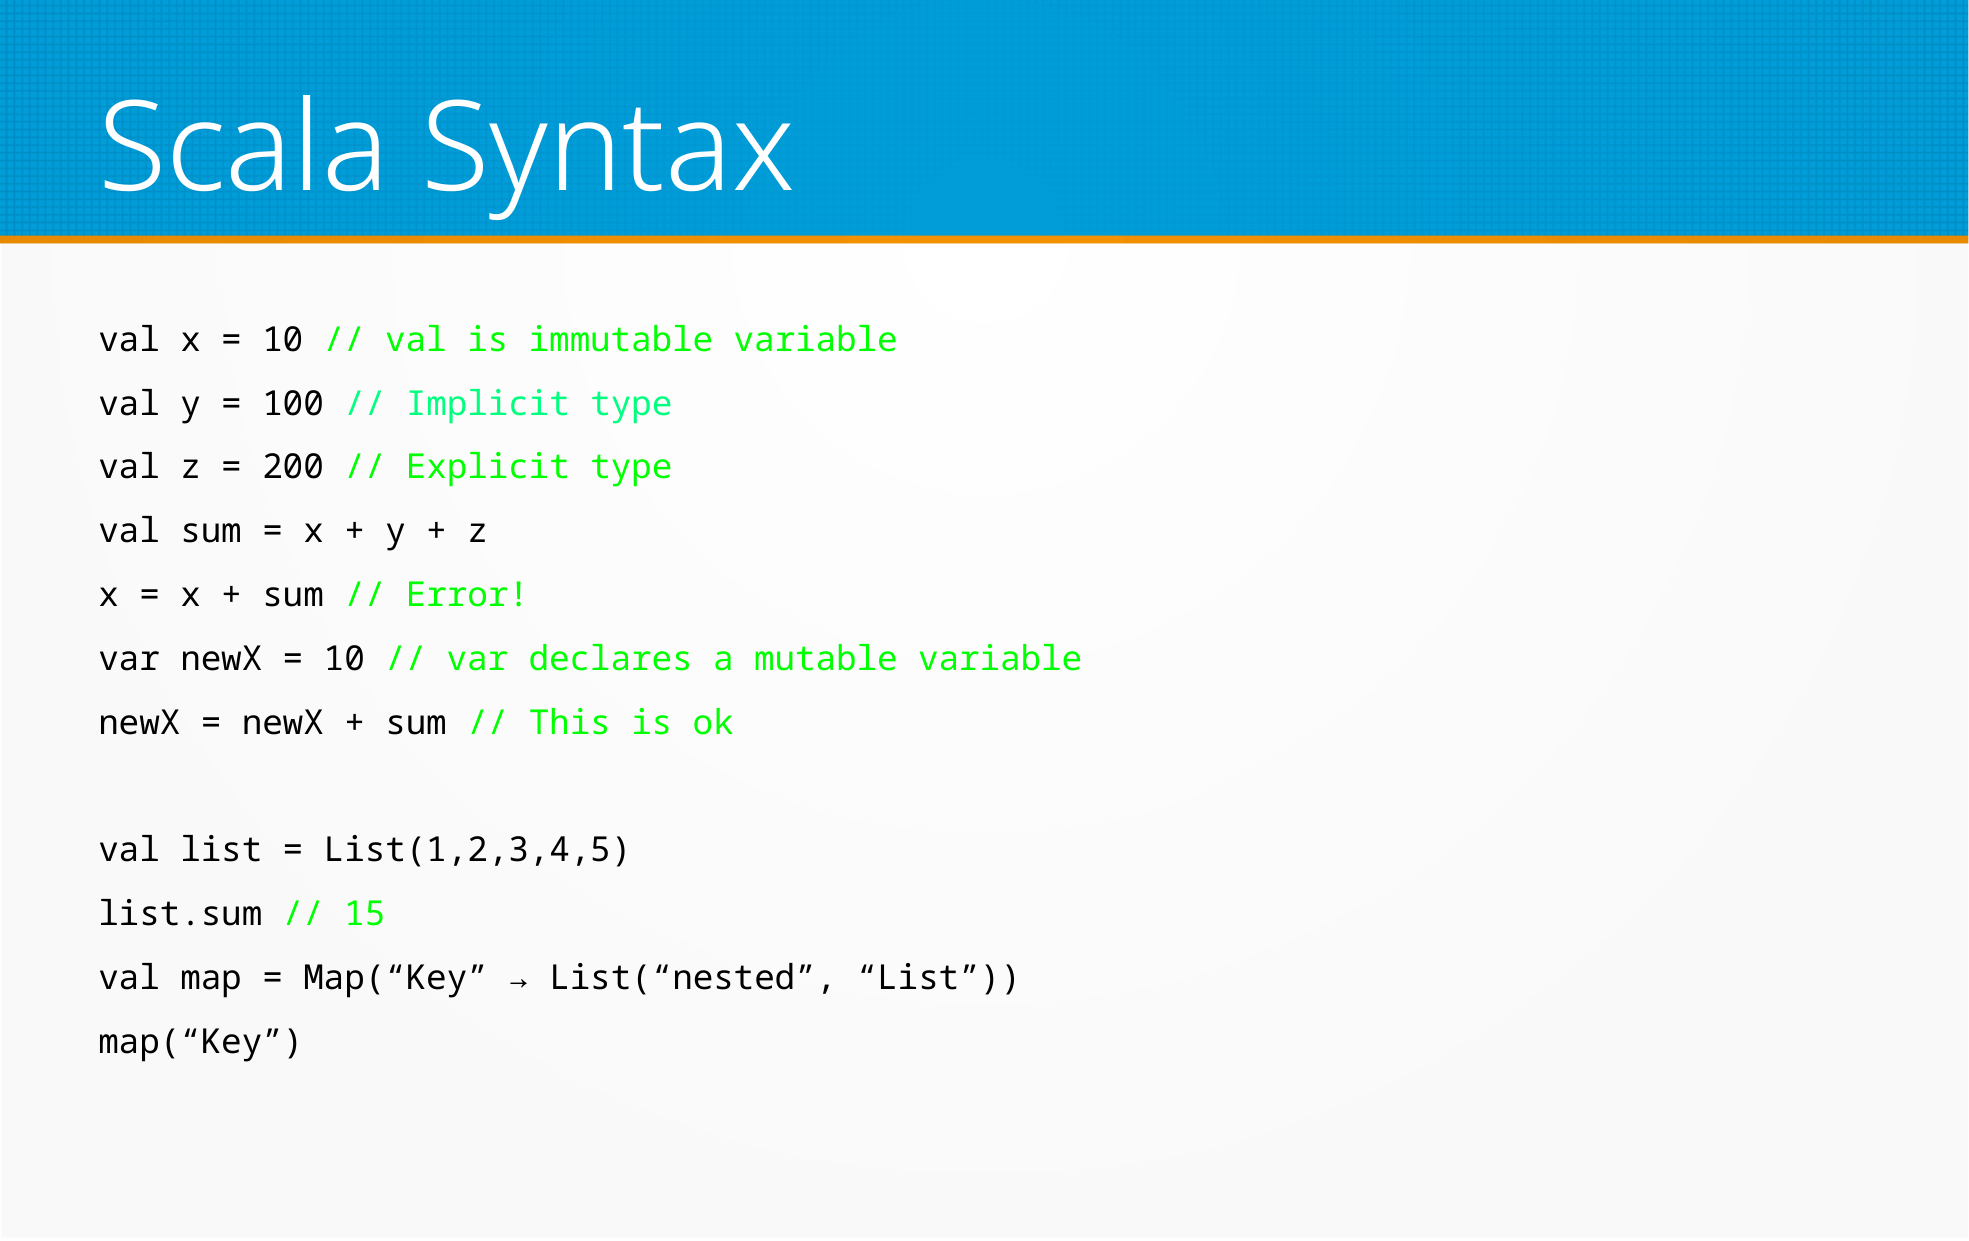

# Scala Syntax
val x = 10 // val is immutable variable
val y = 100 // Implicit type
val z = 200 // Explicit type
val sum = x + y + z
x = x + sum // Error!
var newX = 10 // var declares a mutable variable
newX = newX + sum // This is ok
val list = List(1,2,3,4,5)
list.sum // 15
val map = Map(“Key” → List(“nested”, “List”))
map(“Key”)